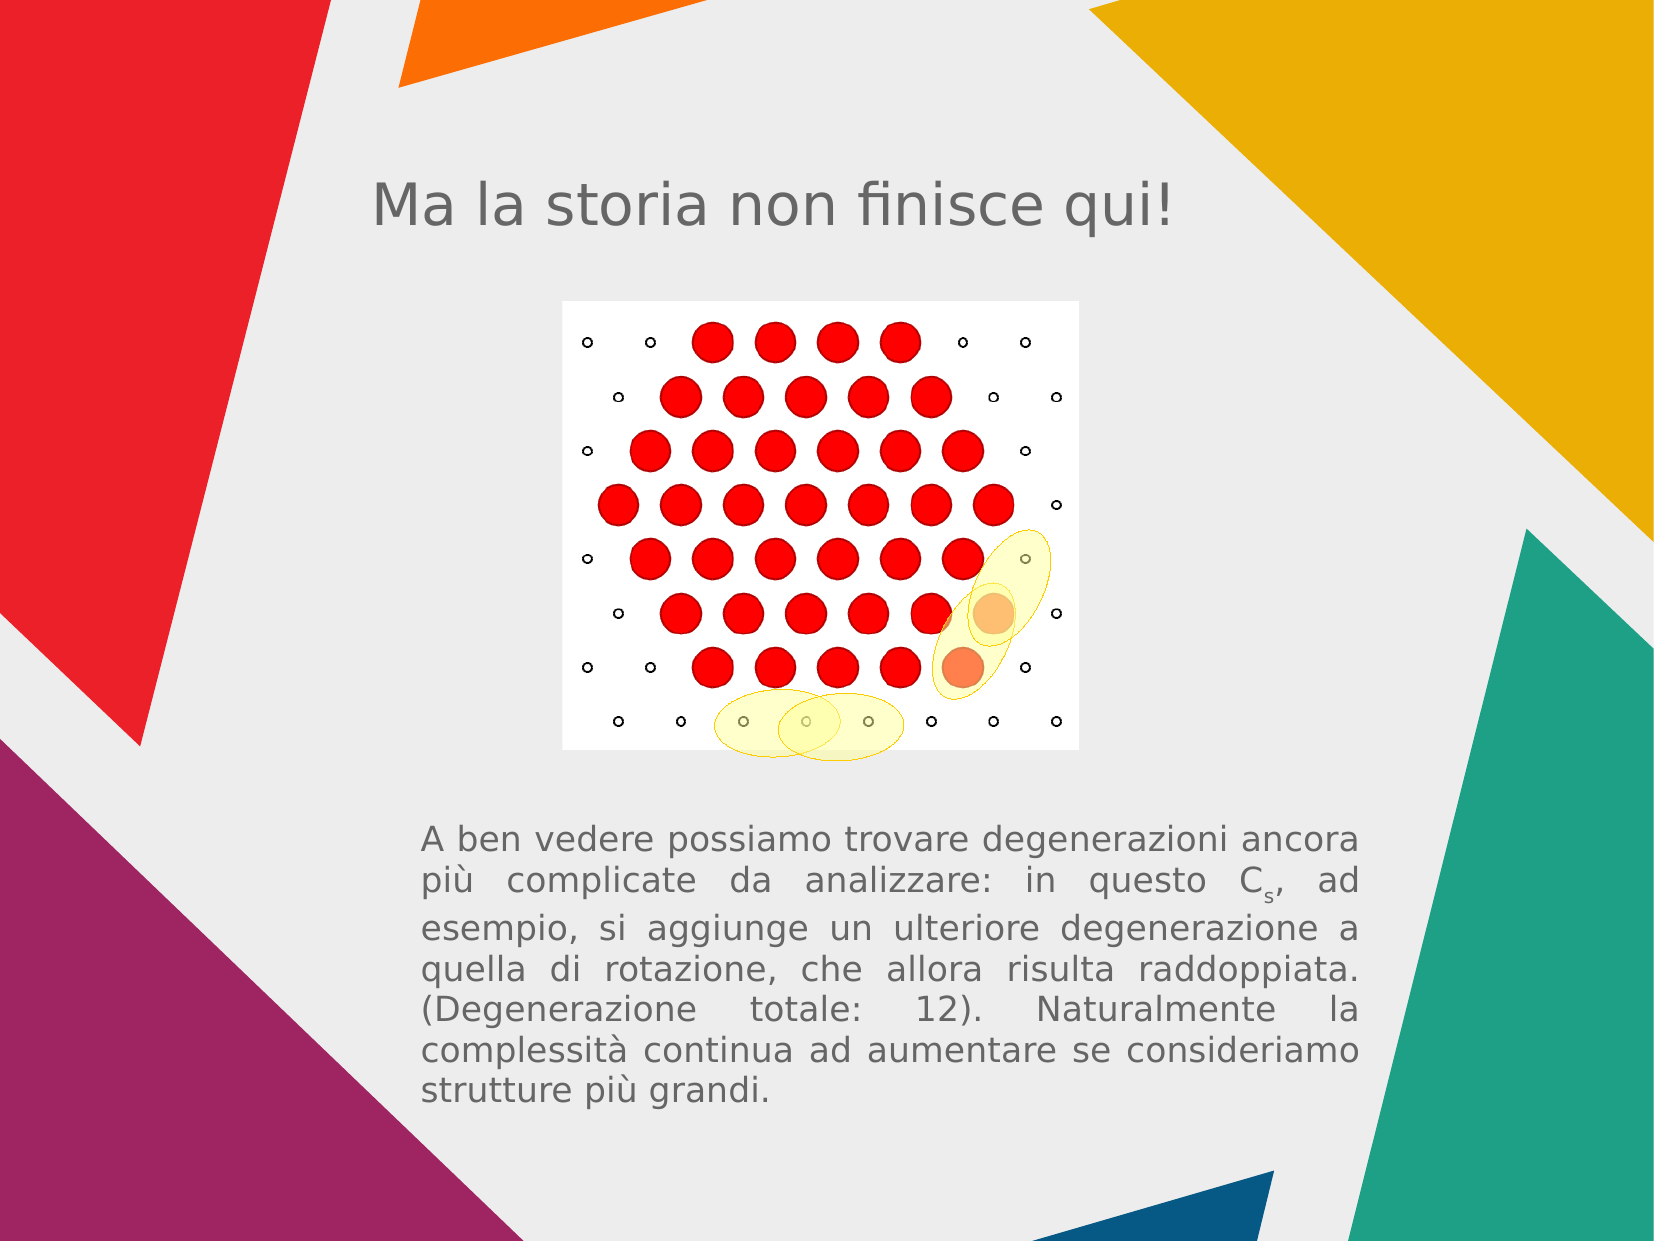

# Ma la storia non finisce qui!
A ben vedere possiamo trovare degenerazioni ancora più complicate da analizzare: in questo Cs, ad esempio, si aggiunge un ulteriore degenerazione a quella di rotazione, che allora risulta raddoppiata. (Degenerazione totale: 12). Naturalmente la complessità continua ad aumentare se consideriamo strutture più grandi.